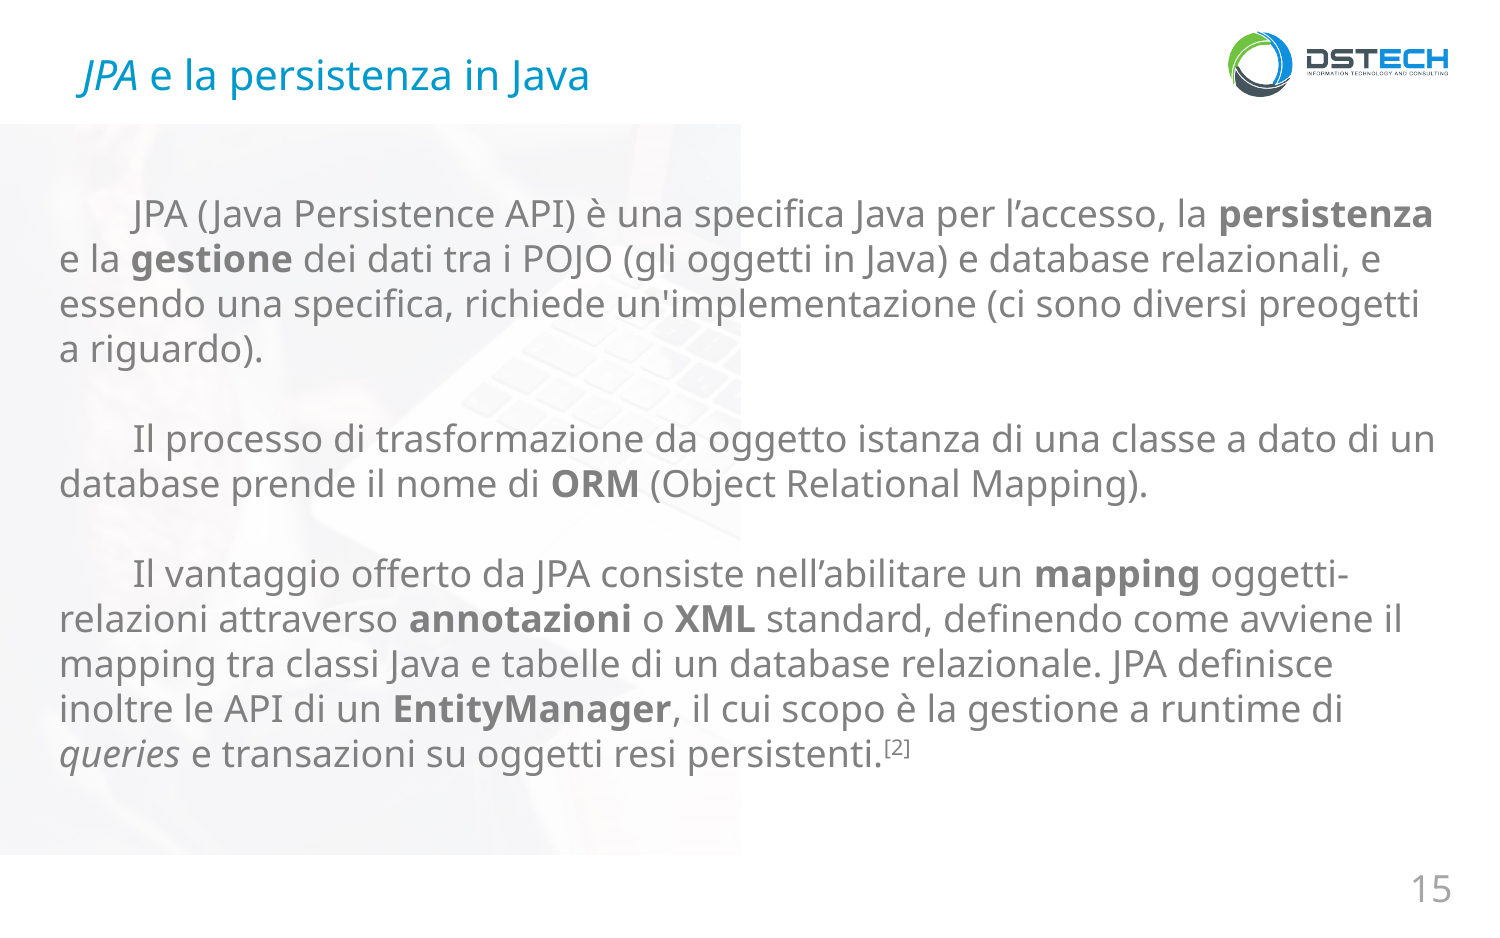

JPA e la persistenza in Java
	JPA (Java Persistence API) è una specifica Java per l’accesso, la persistenza e la gestione dei dati tra i POJO (gli oggetti in Java) e database relazionali, e essendo una specifica, richiede un'implementazione (ci sono diversi preogetti a riguardo).
	Il processo di trasformazione da oggetto istanza di una classe a dato di un database prende il nome di ORM (Object Relational Mapping).
	Il vantaggio offerto da JPA consiste nell’abilitare un mapping oggetti-relazioni attraverso annotazioni o XML standard, definendo come avviene il mapping tra classi Java e tabelle di un database relazionale. JPA definisce inoltre le API di un EntityManager, il cui scopo è la gestione a runtime di queries e transazioni su oggetti resi persistenti.[2]
15